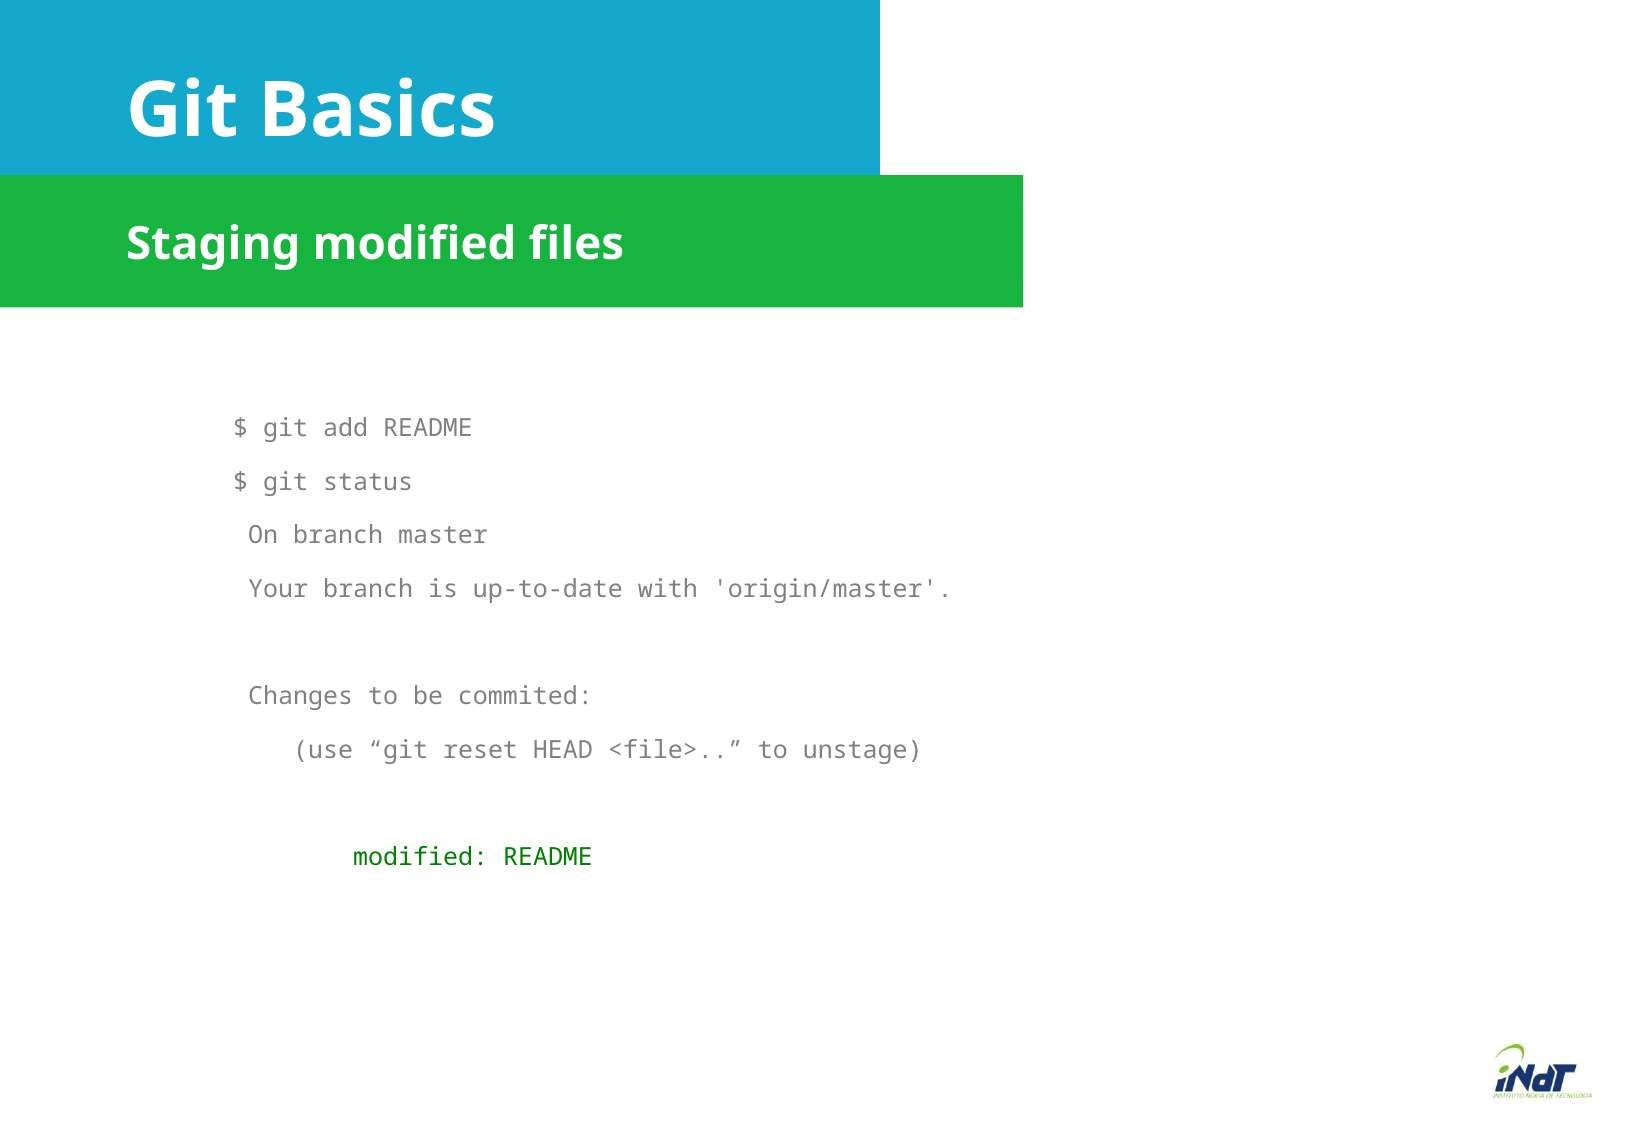

# Git Basics
Staging modified files
$ git add README
$ git status
 On branch master
 Your branch is up-to-date with 'origin/master'.
 Changes to be commited:
 (use “git reset HEAD <file>..” to unstage)
 modified: README